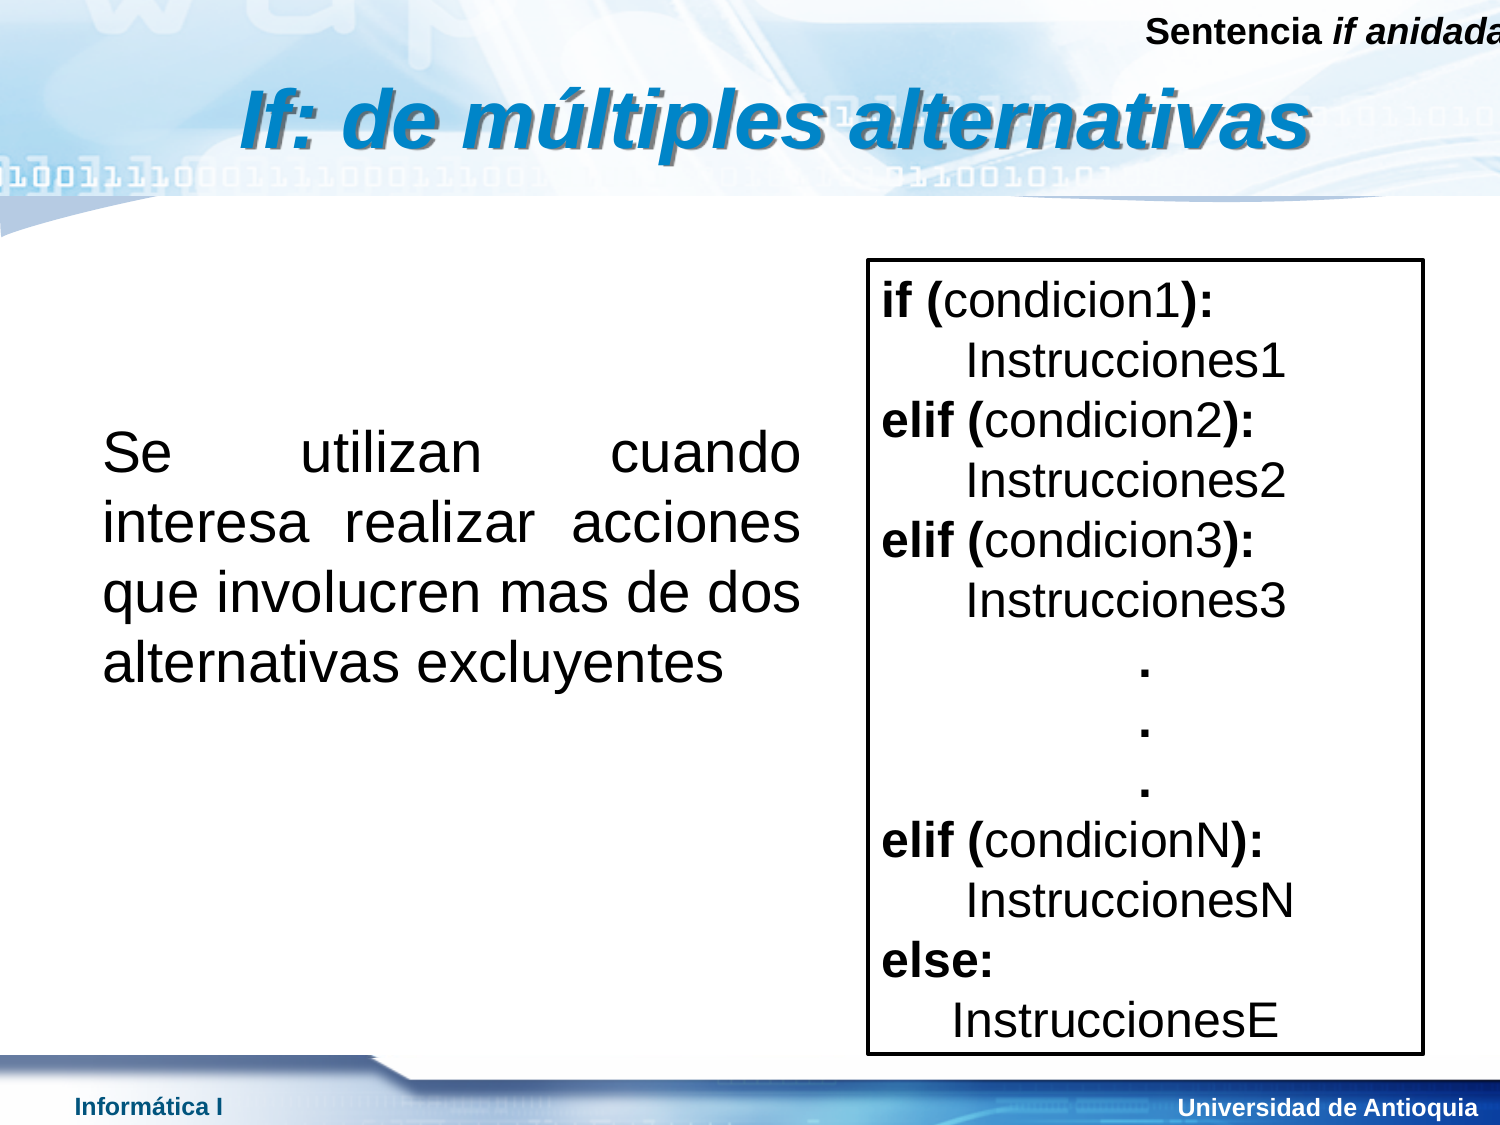

Sentencia if anidada
# If: de múltiples alternativas
if (condicion1):
 Instrucciones1
elif (condicion2):
 Instrucciones2
elif (condicion3):
 Instrucciones3
.
.
.
elif (condicionN):
 InstruccionesN
else:
 InstruccionesE
Se utilizan cuando interesa realizar acciones que involucren mas de dos alternativas excluyentes